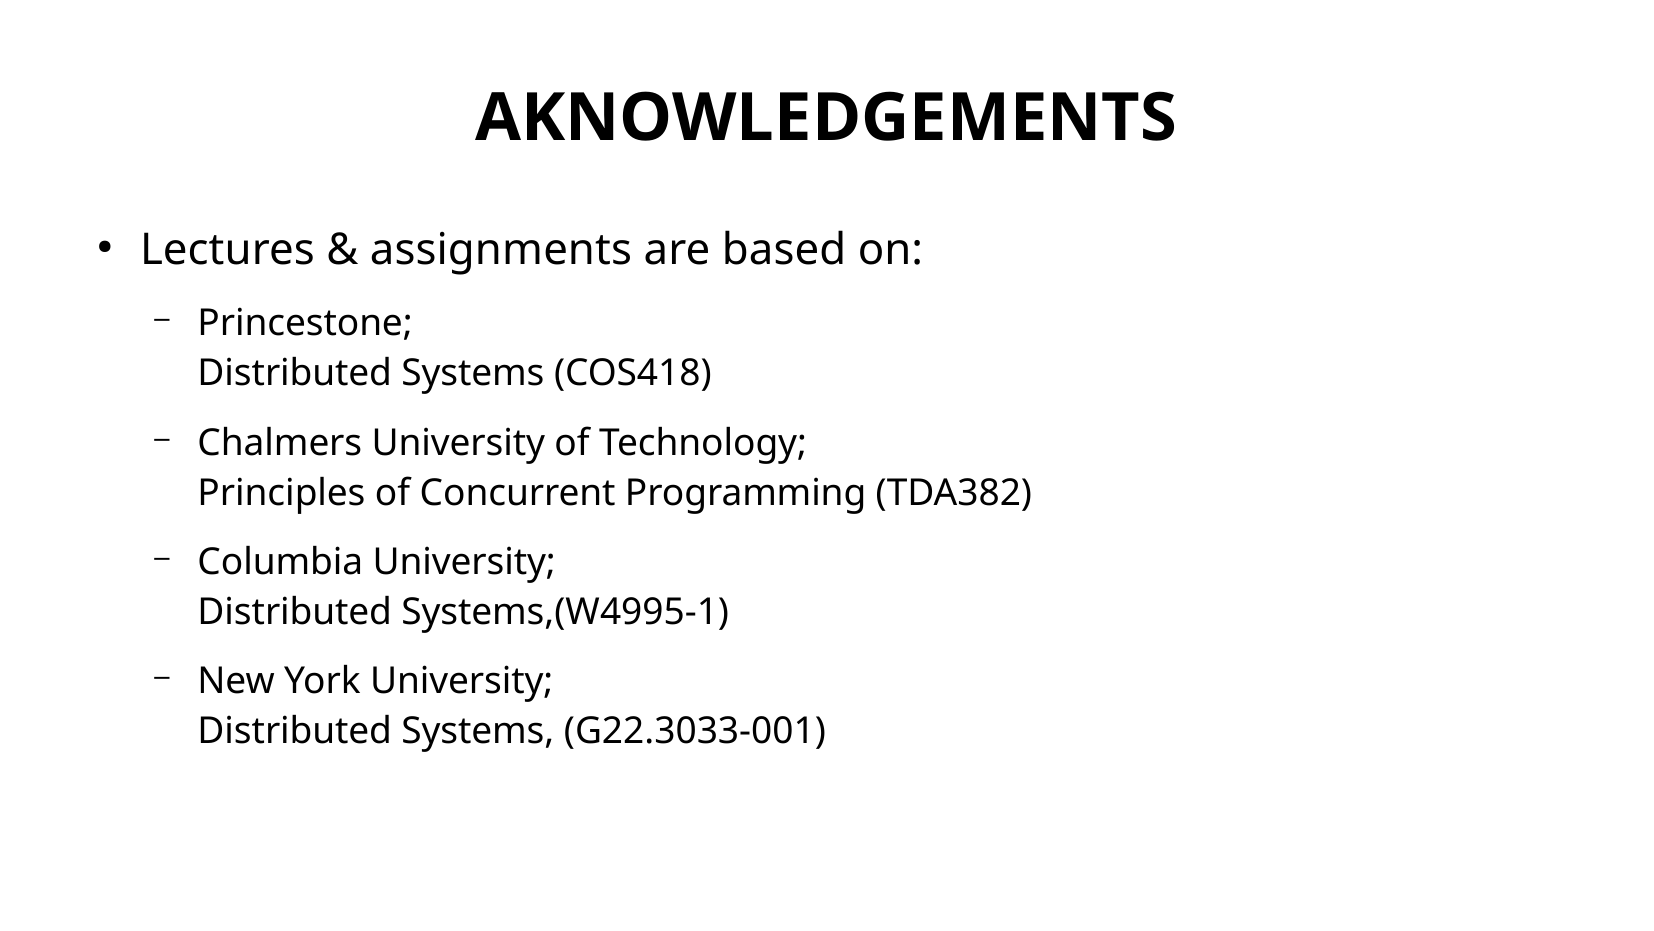

# AKNOWLEDGEMENTS
Lectures & assignments are based on:
Princestone;
Distributed Systems (COS418)
Chalmers University of Technology;
Principles of Concurrent Programming (TDA382)
Columbia University;
Distributed Systems,(W4995-1)
New York University;
Distributed Systems, (G22.3033-001)